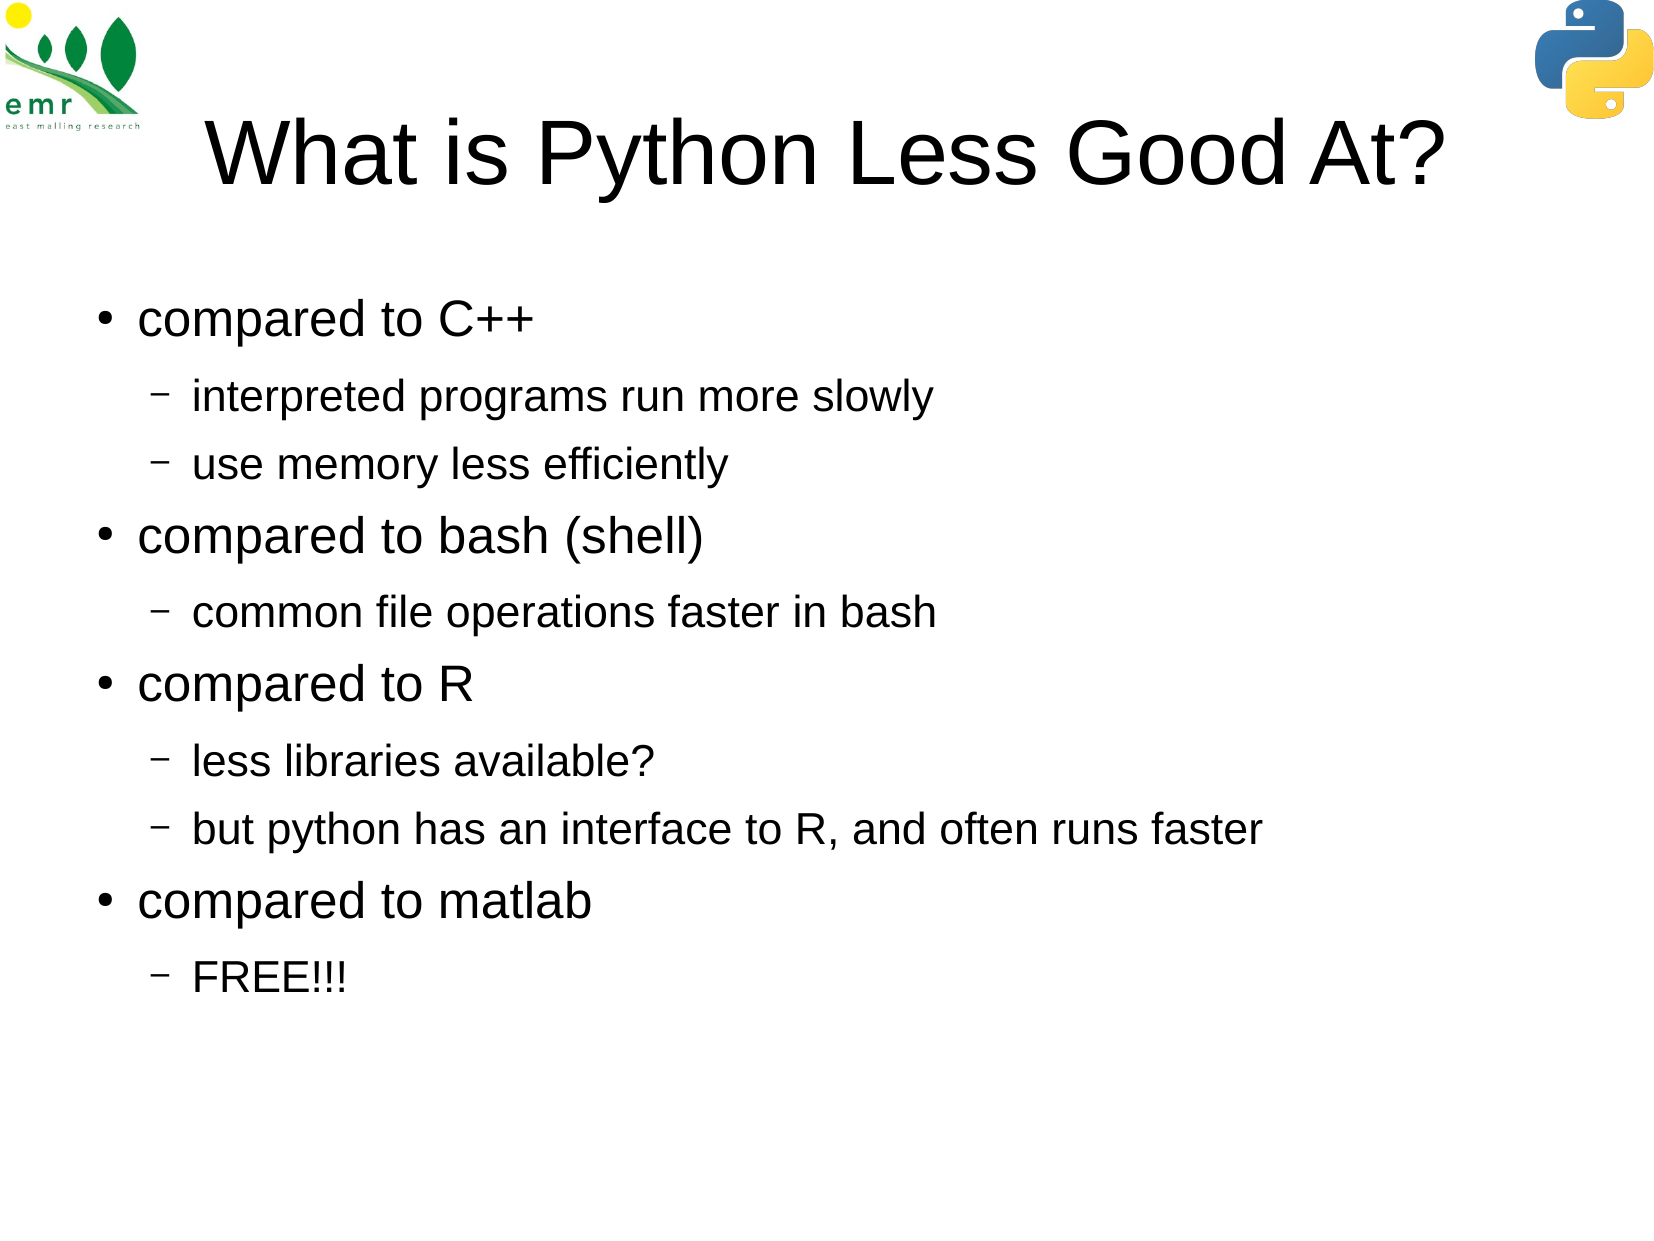

# What is Python Less Good At?
compared to C++
interpreted programs run more slowly
use memory less efficiently
compared to bash (shell)
common file operations faster in bash
compared to R
less libraries available?
but python has an interface to R, and often runs faster
compared to matlab
FREE!!!